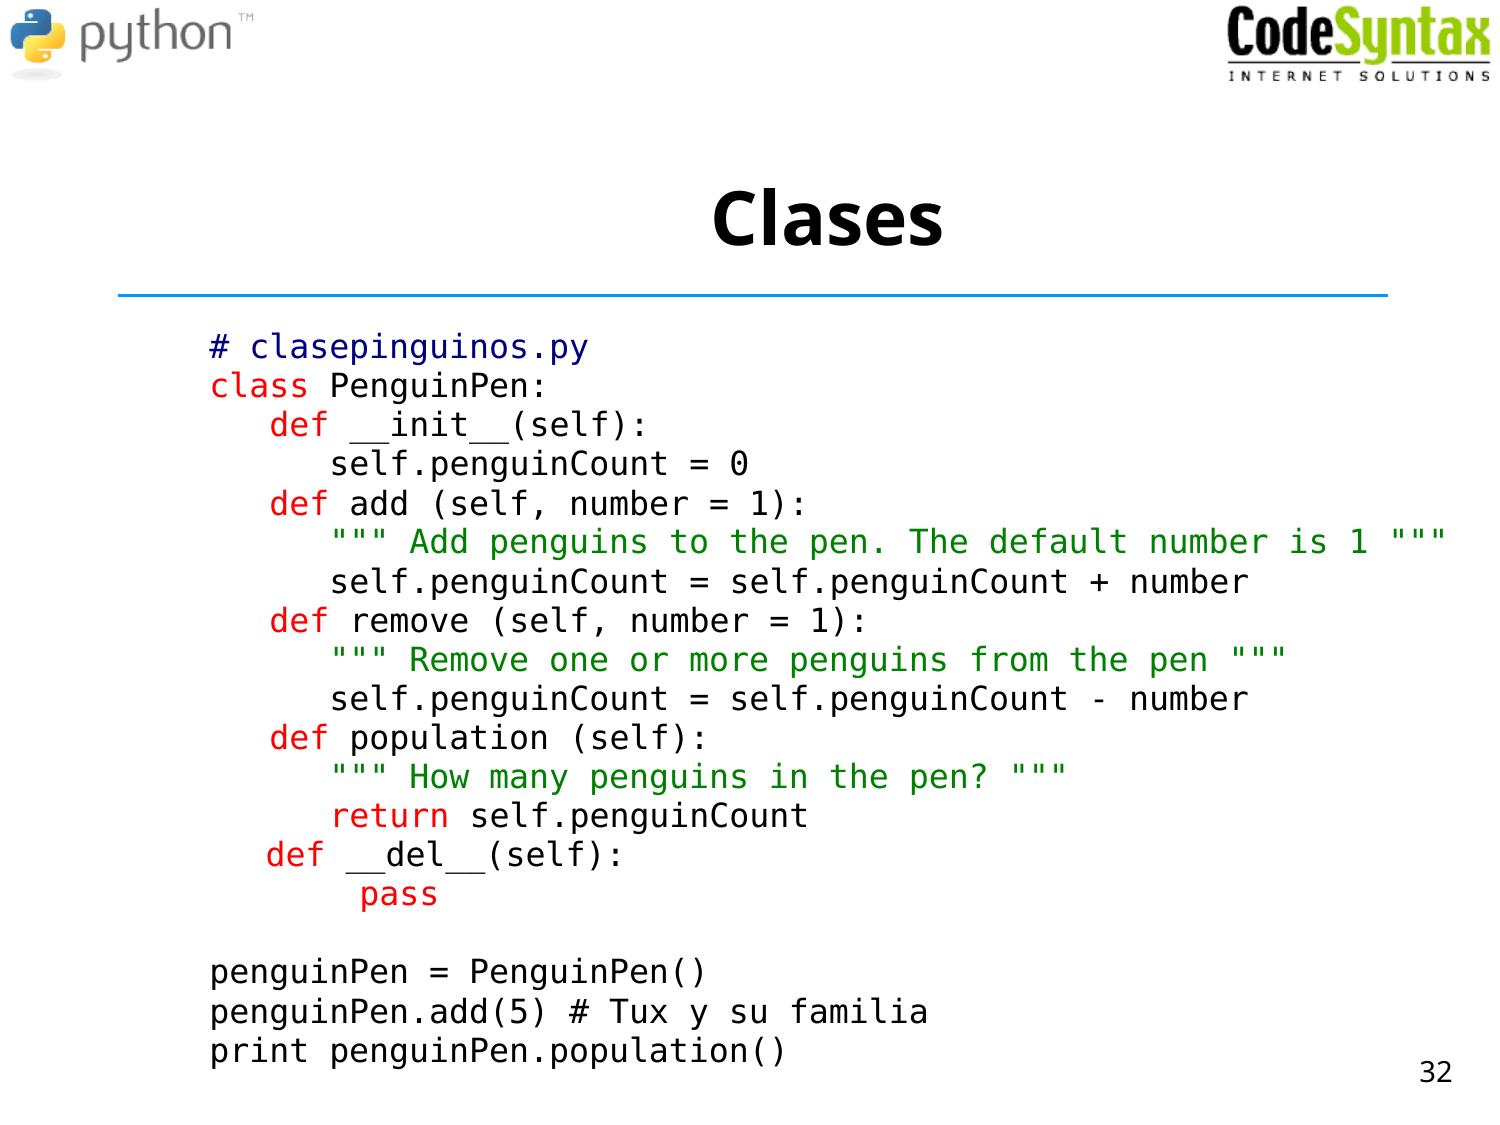

# Clases
# clasepinguinos.py
class PenguinPen:
 def __init__(self):
 self.penguinCount = 0
 def add (self, number = 1):
 """ Add penguins to the pen. The default number is 1 """
 self.penguinCount = self.penguinCount + number
 def remove (self, number = 1):
 """ Remove one or more penguins from the pen """
 self.penguinCount = self.penguinCount - number
 def population (self):
 """ How many penguins in the pen? """
 return self.penguinCount
	def __del__(self):
		pass
penguinPen = PenguinPen()
penguinPen.add(5) # Tux y su familia
print penguinPen.population()
32